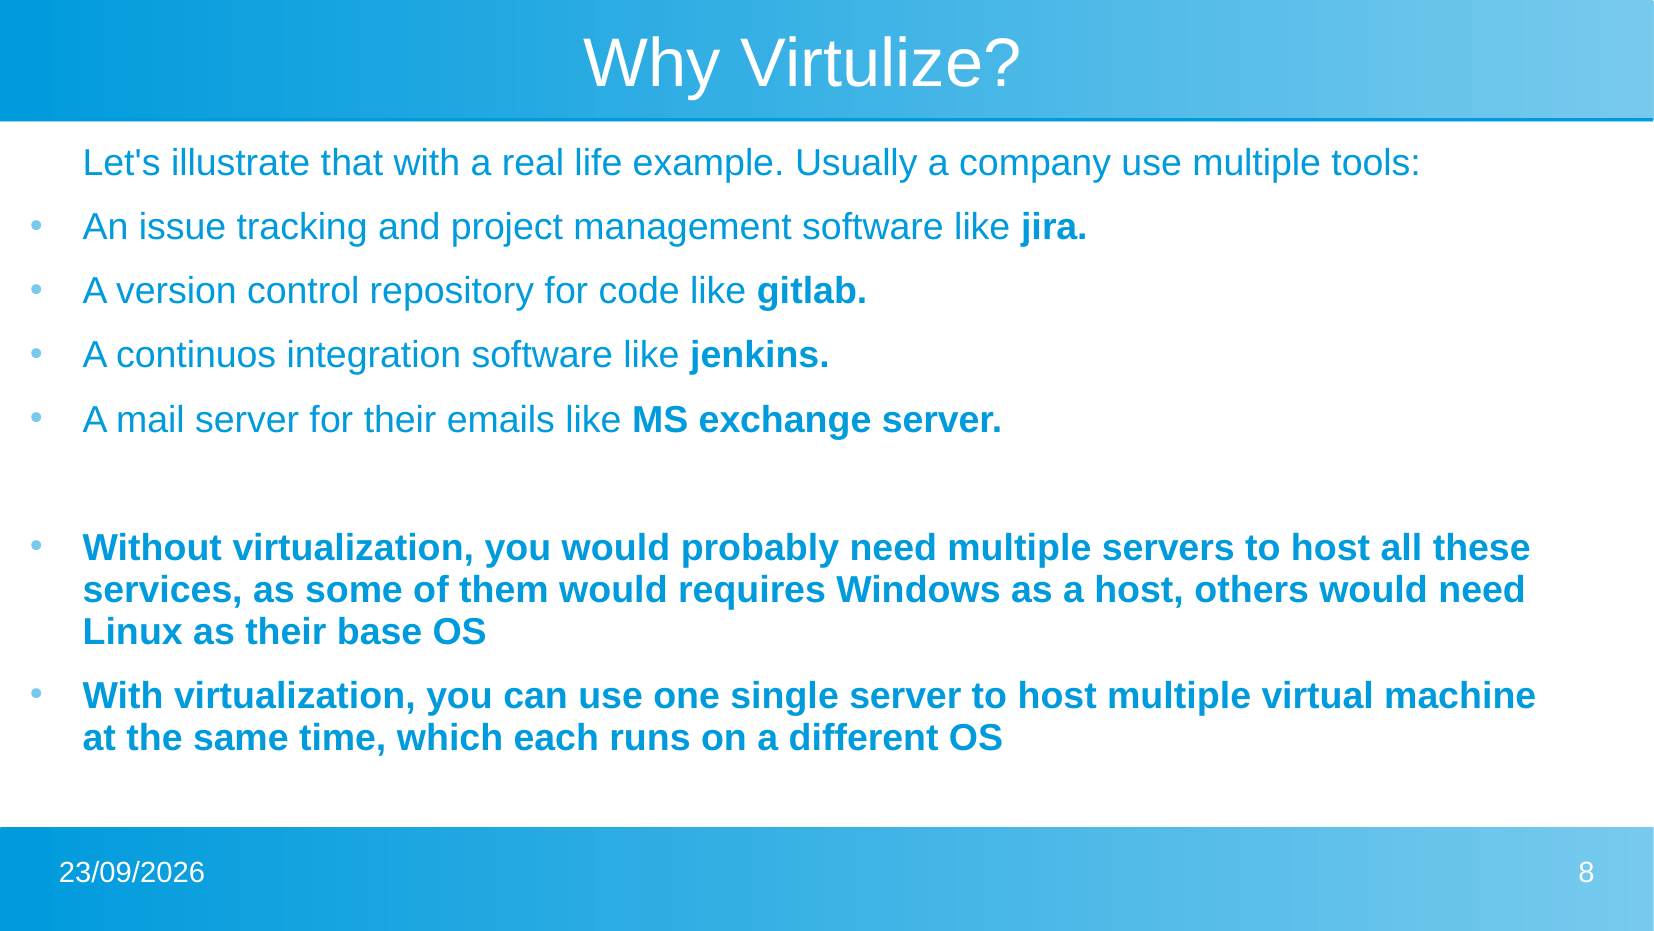

# Why Virtulize?
Let's illustrate that with a real life example. Usually a company use multiple tools:
An issue tracking and project management software like jira.
A version control repository for code like gitlab.
A continuos integration software like jenkins.
A mail server for their emails like MS exchange server.
Without virtualization, you would probably need multiple servers to host all these services, as some of them would requires Windows as a host, others would need Linux as their base OS
With virtualization, you can use one single server to host multiple virtual machine at the same time, which each runs on a different OS
8